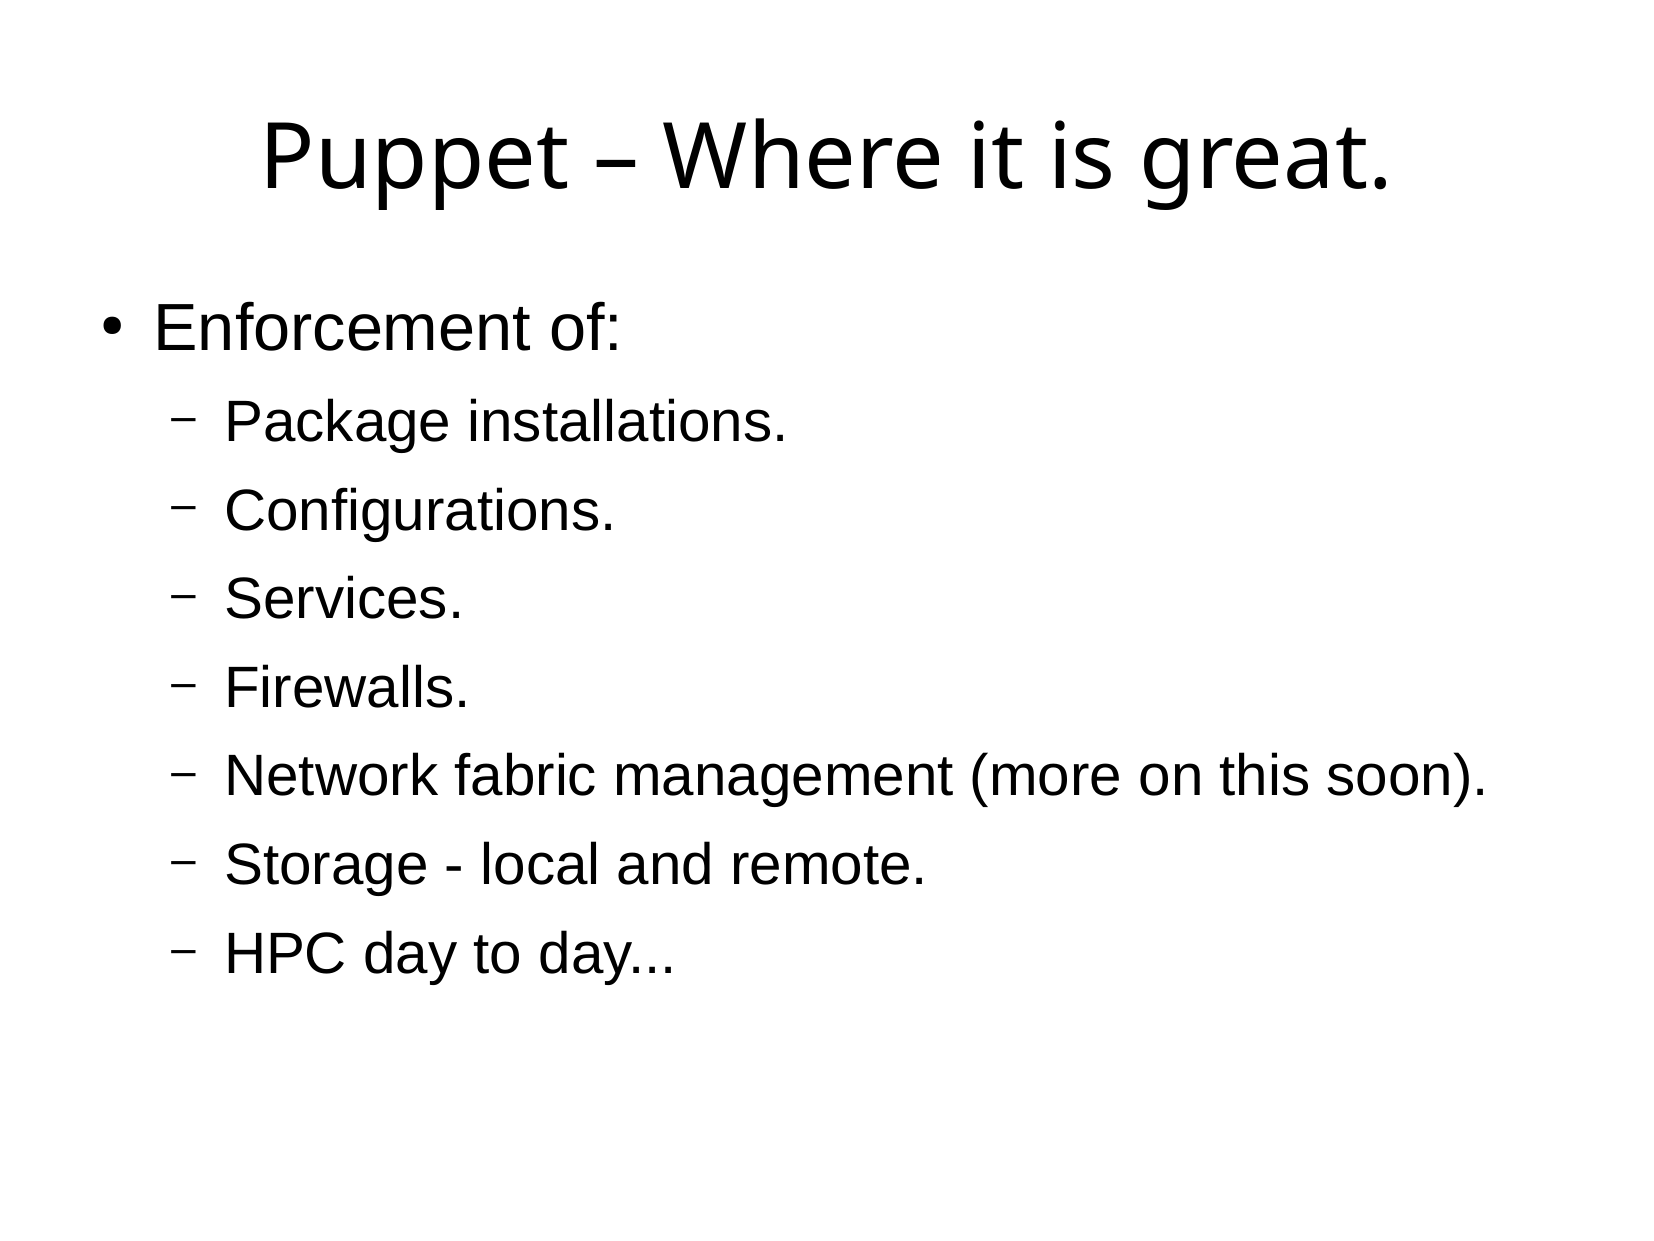

# Puppet – Where it is great.
Enforcement of:
Package installations.
Configurations.
Services.
Firewalls.
Network fabric management (more on this soon).
Storage - local and remote.
HPC day to day...